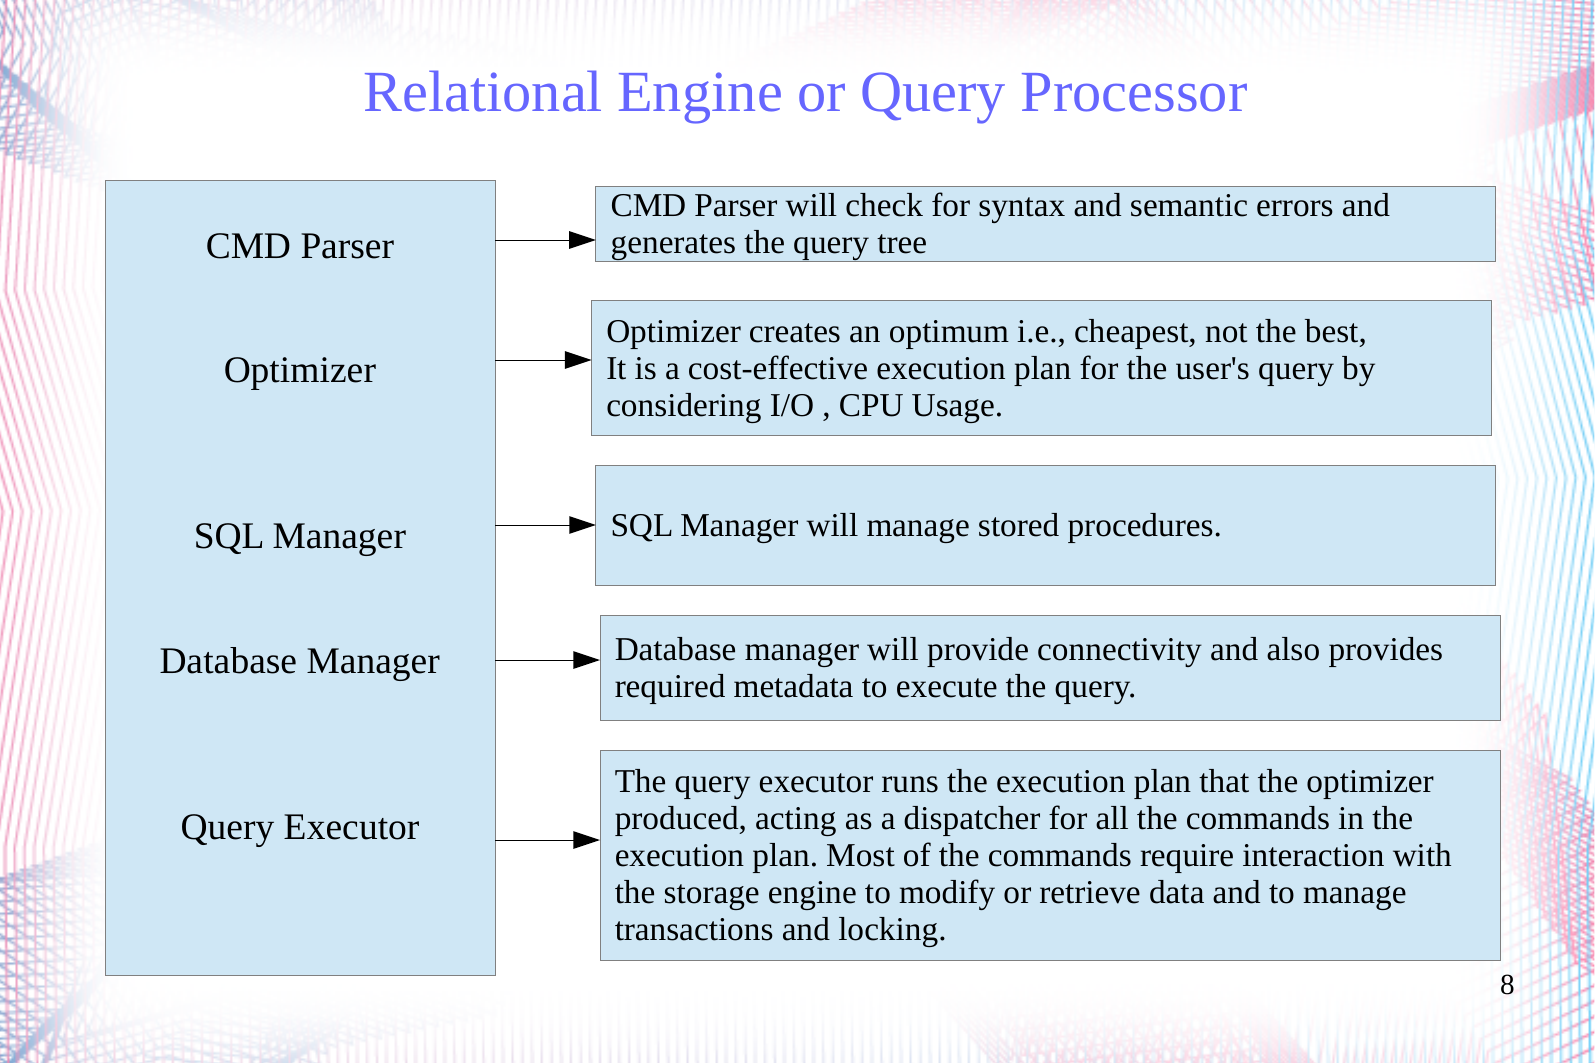

Relational Engine or Query Processor
CMD Parser
Optimizer
SQL Manager
Database Manager
Query Executor
CMD Parser will check for syntax and semantic errors and
generates the query tree
Optimizer creates an optimum i.e., cheapest, not the best,
It is a cost-effective execution plan for the user's query by
considering I/O , CPU Usage.
SQL Manager will manage stored procedures.
Database manager will provide connectivity and also provides
required metadata to execute the query.
The query executor runs the execution plan that the optimizer
produced, acting as a dispatcher for all the commands in the
execution plan. Most of the commands require interaction with
the storage engine to modify or retrieve data and to manage
transactions and locking.
8